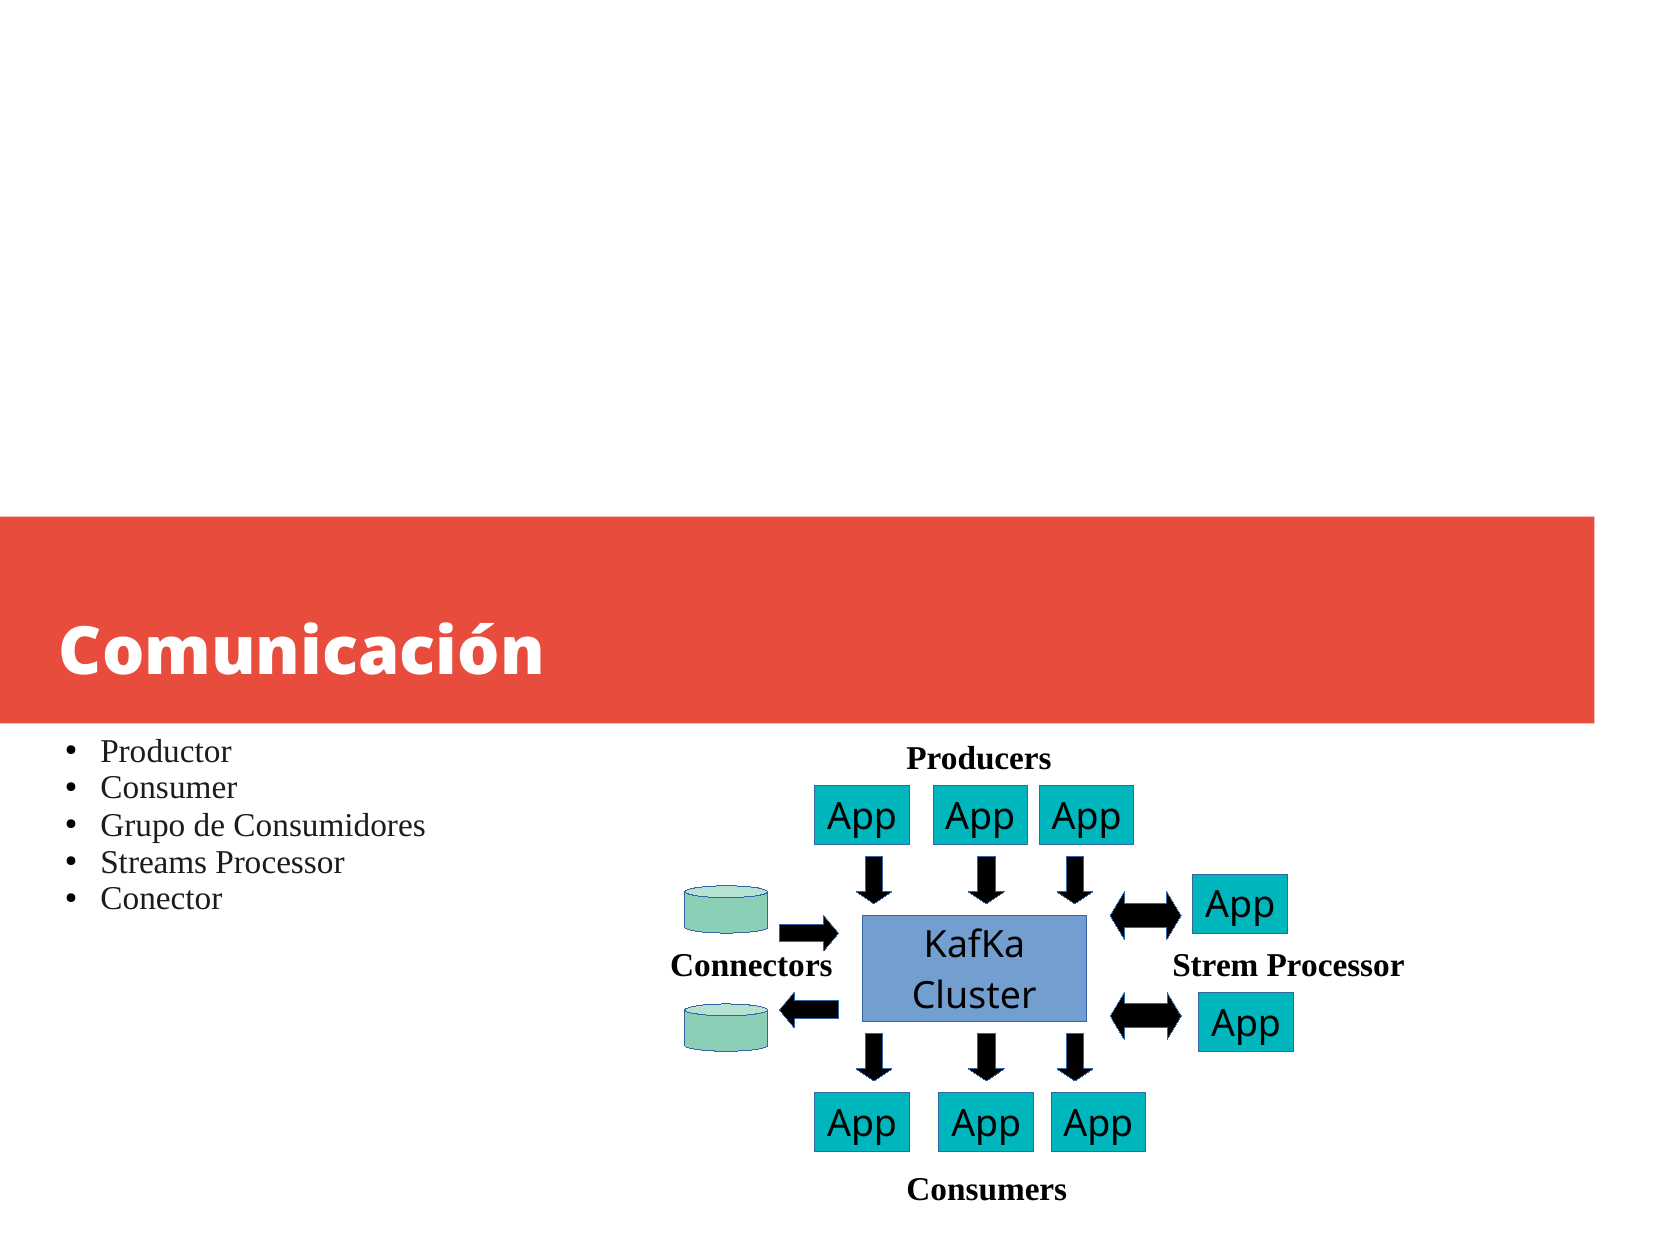

# Comunicación
Productor
Consumer
Grupo de Consumidores
Streams Processor
Conector
Producers
App
App
App
App
KafKa
Cluster
Connectors
Strem Processor
App
App
App
App
Consumers